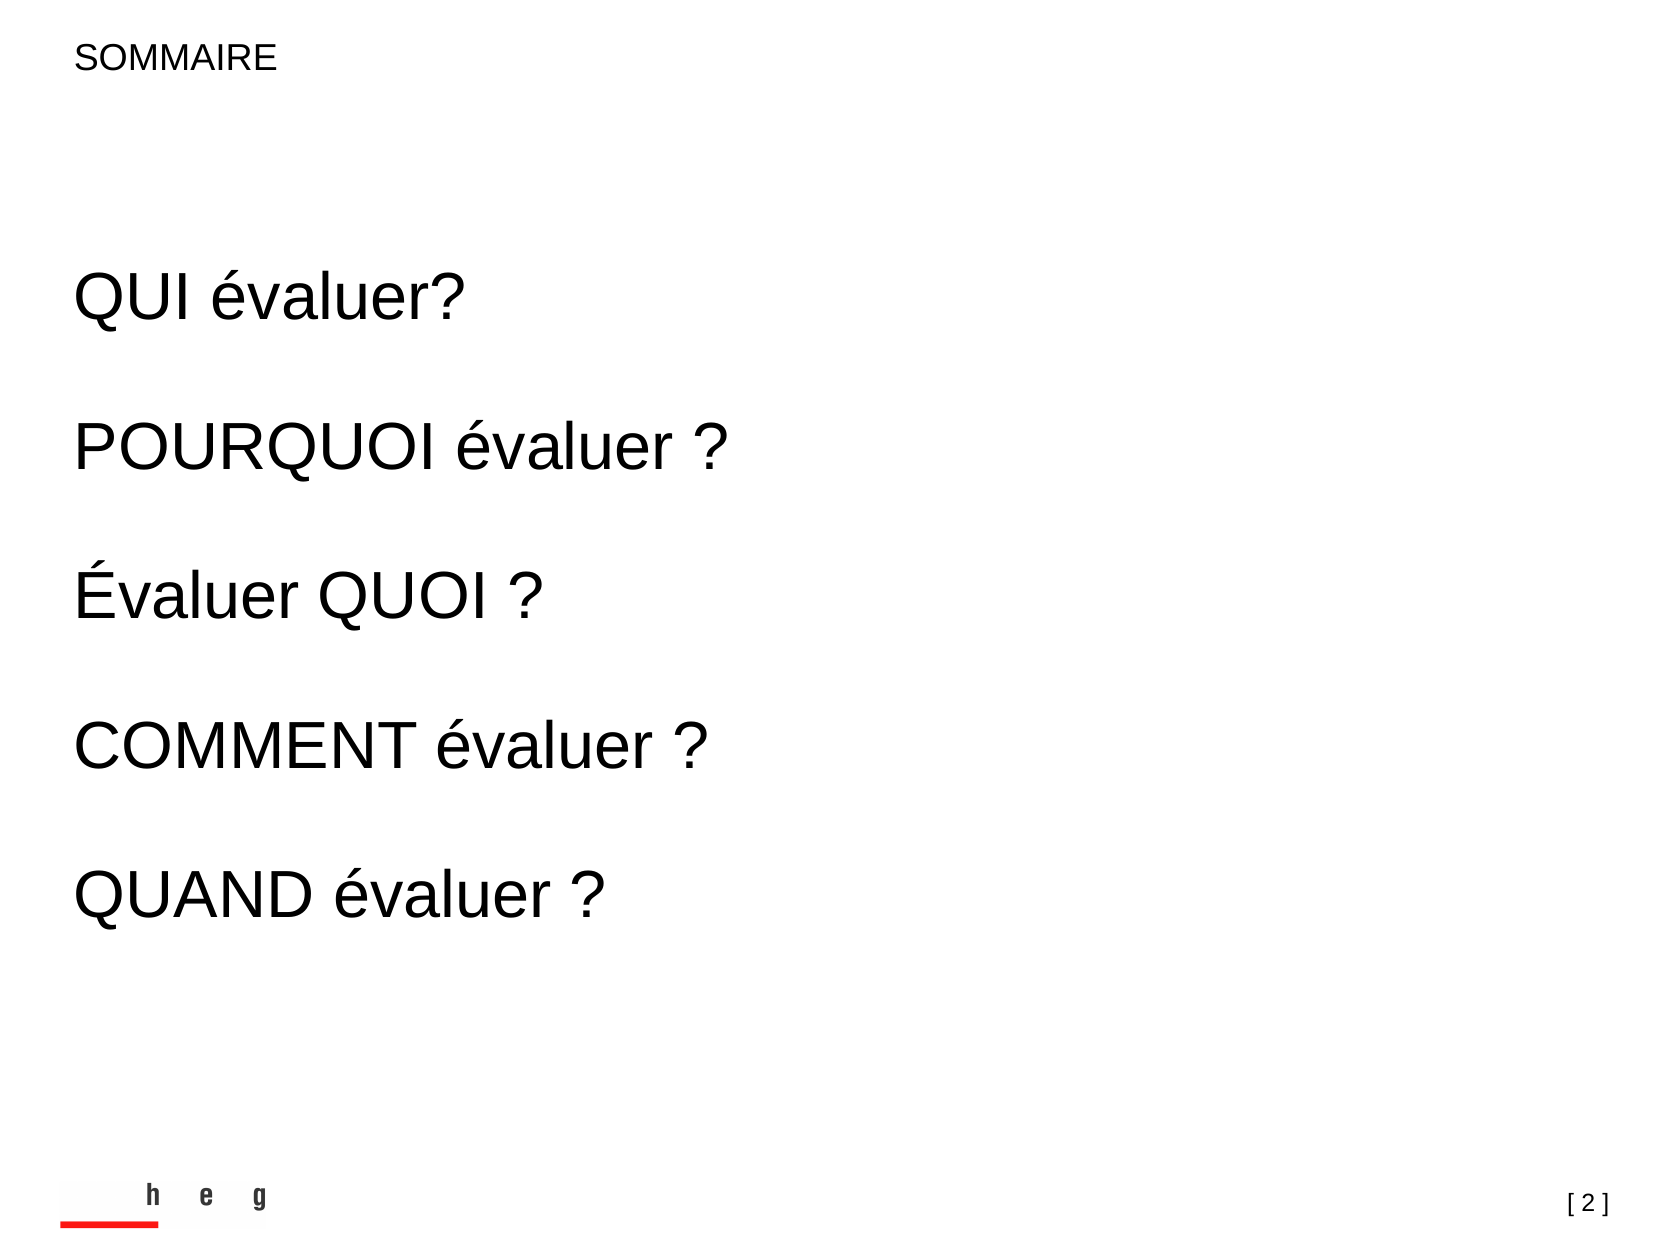

SOMMAIRE
QUI évaluer?
POURQUOI évaluer ?
Évaluer QUOI ?
COMMENT évaluer ?
QUAND évaluer ?